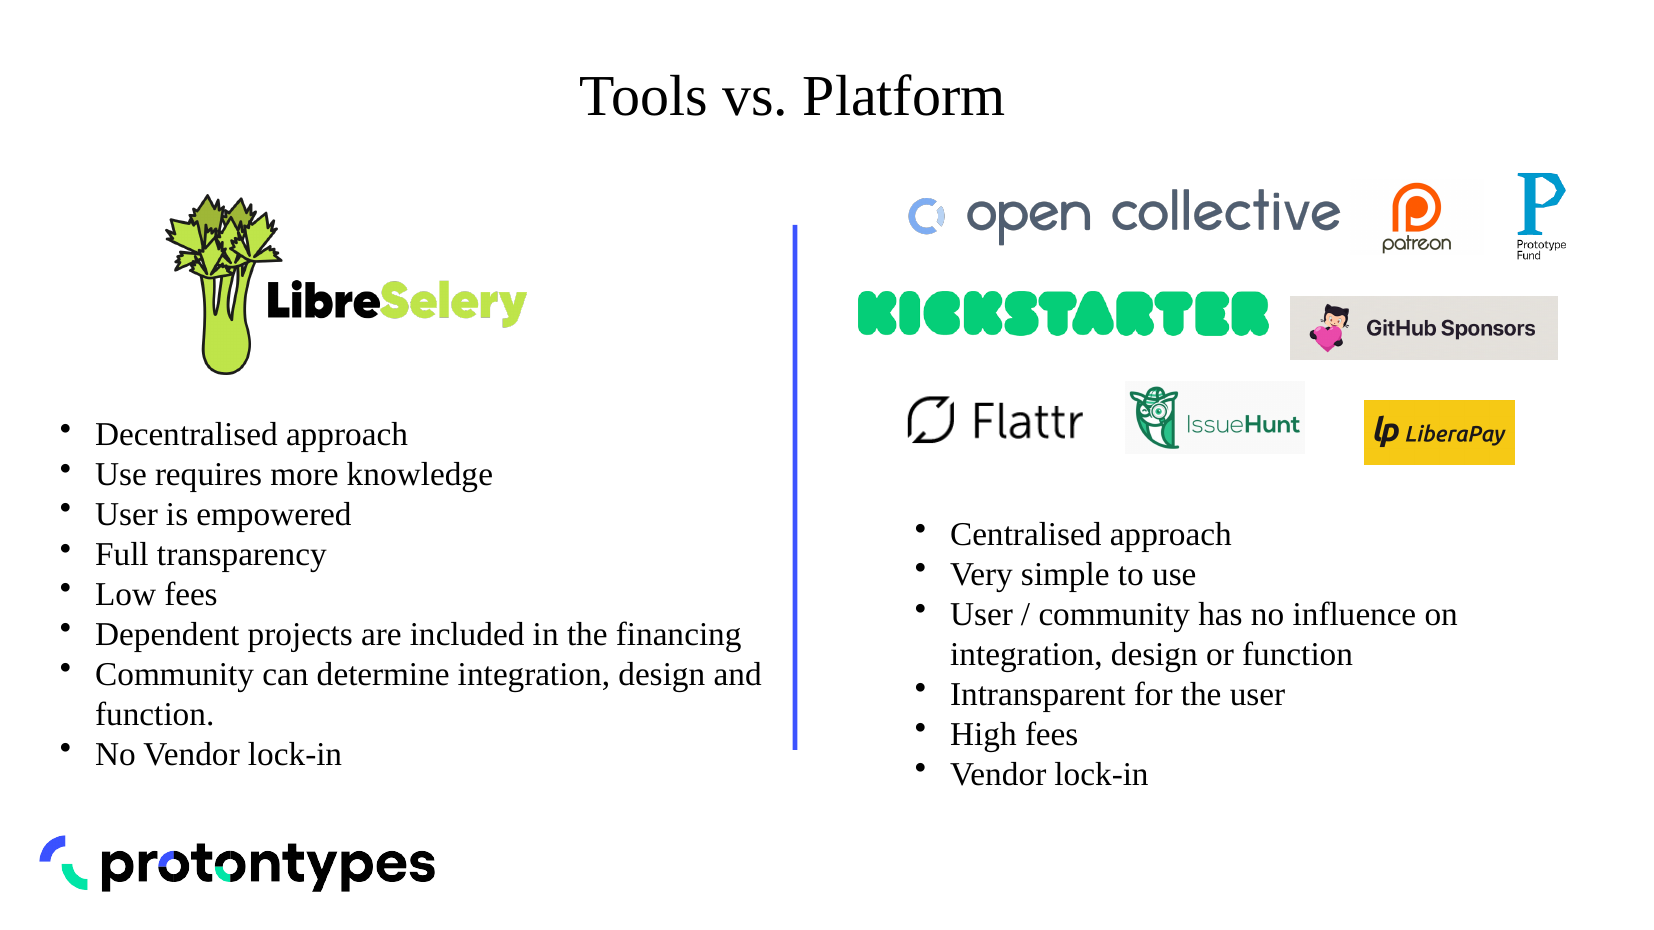

Tools vs. Platform
Decentralised approach
Use requires more knowledge
User is empowered
Full transparency
Low fees
Dependent projects are included in the financing
Community can determine integration, design and function.
No Vendor lock-in
Centralised approach
Very simple to use
User / community has no influence on integration, design or function
Intransparent for the user
High fees
Vendor lock-in